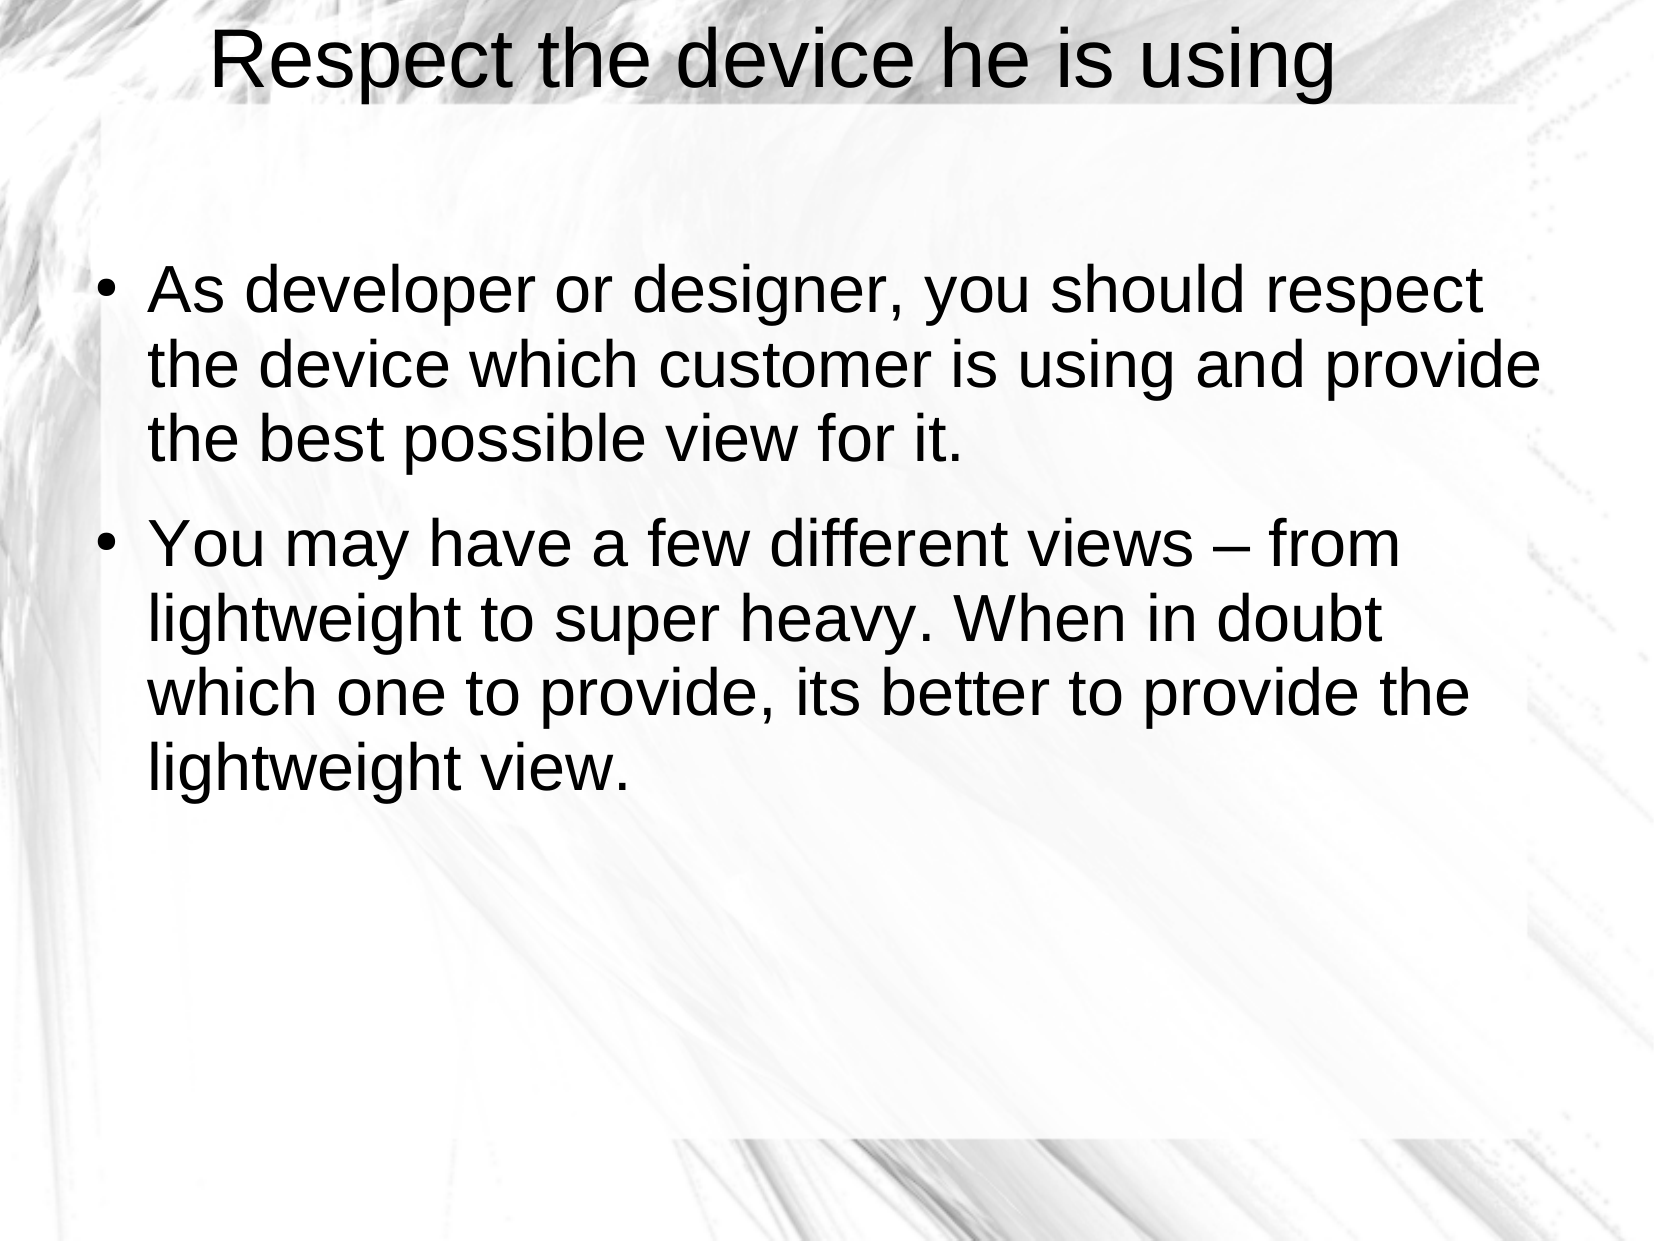

# Respect the device he is using
As developer or designer, you should respect the device which customer is using and provide the best possible view for it.
You may have a few different views – from lightweight to super heavy. When in doubt which one to provide, its better to provide the lightweight view.